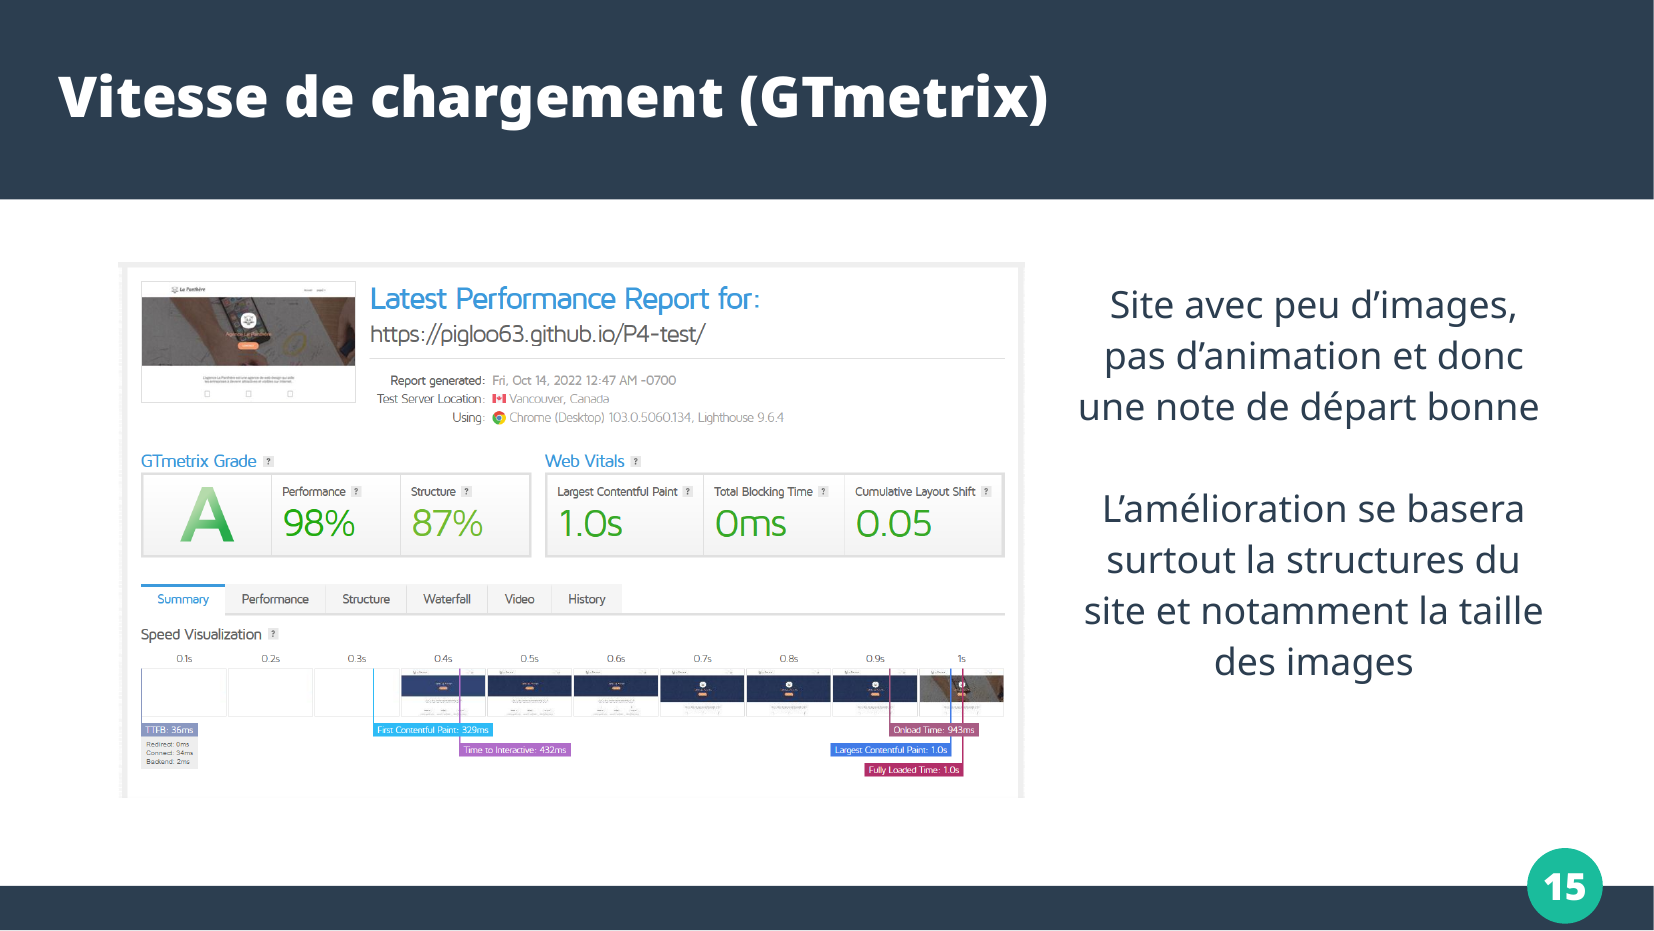

# Vitesse de chargement (GTmetrix)
Site avec peu d’images, pas d’animation et donc une note de départ bonne
L’amélioration se basera surtout la structures du site et notamment la taille des images